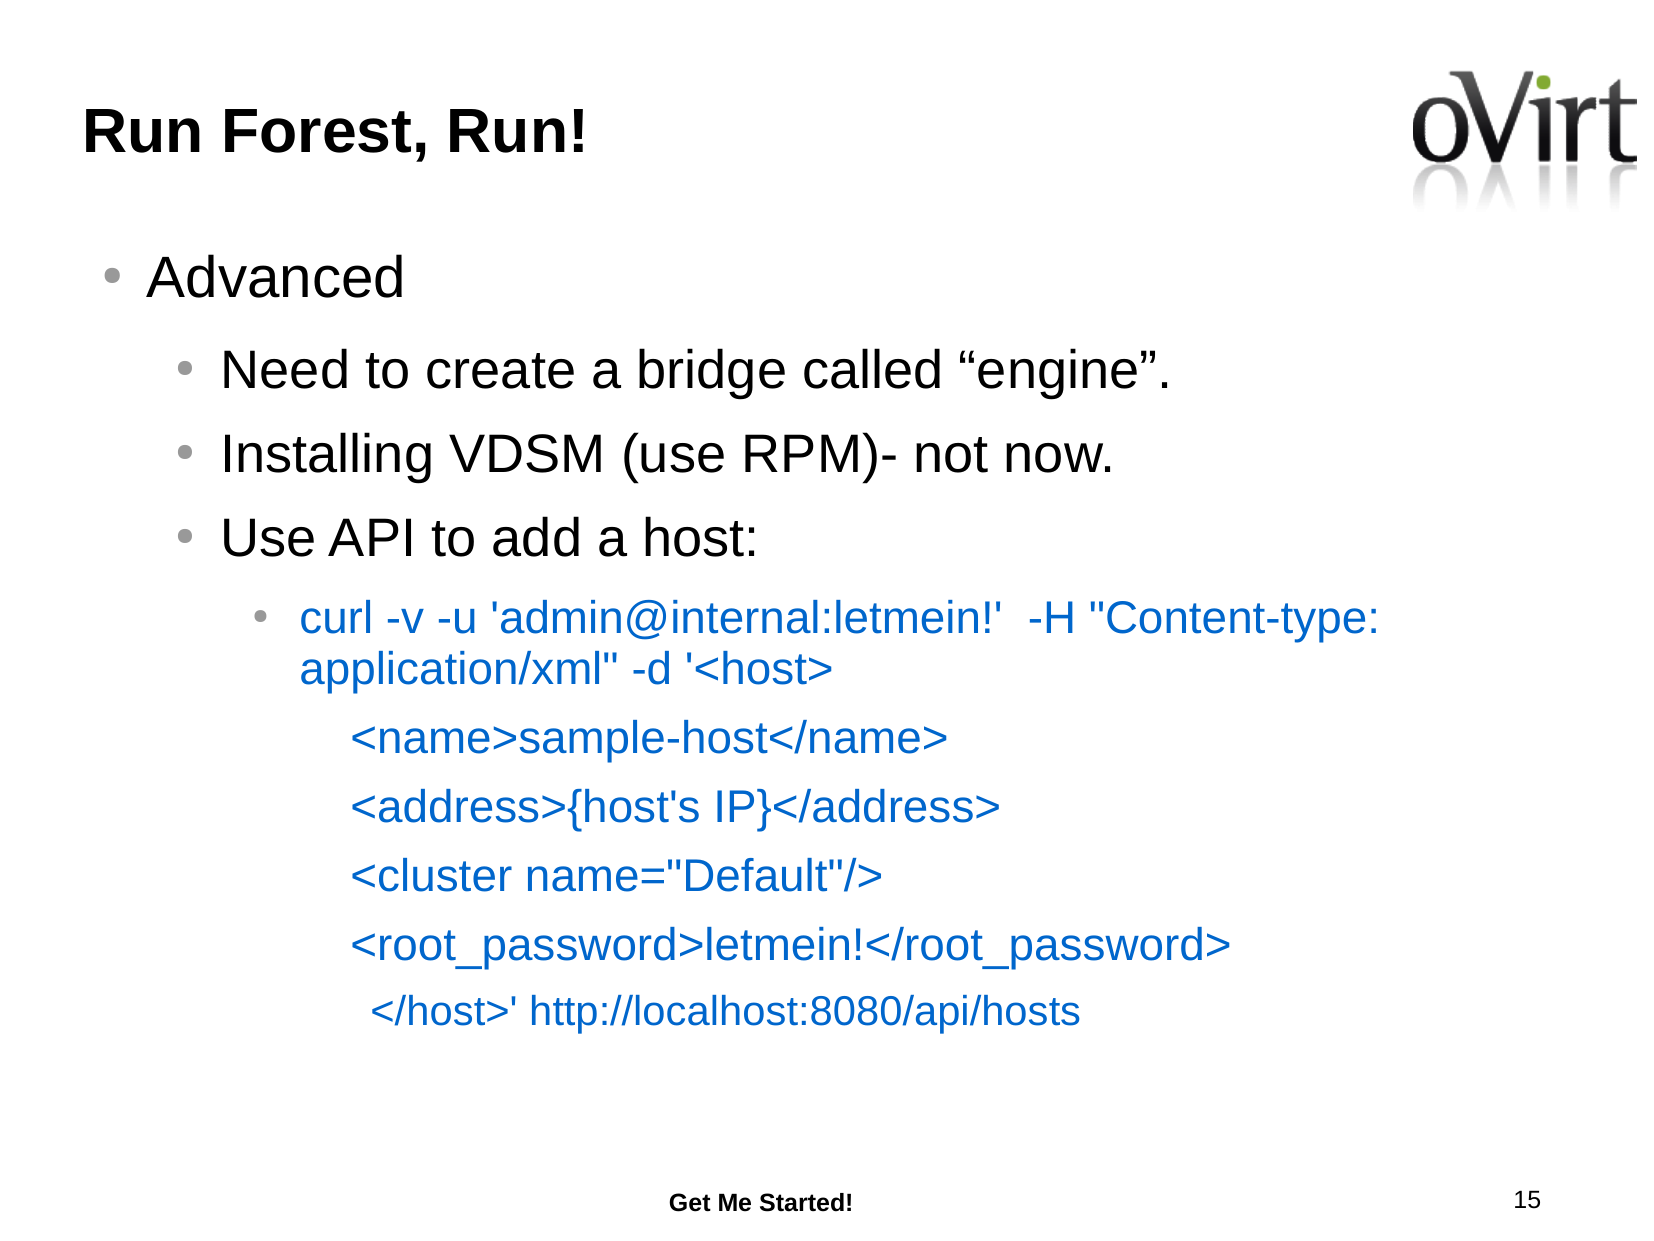

# Run Forest, Run!
Advanced
Need to create a bridge called “engine”.
Installing VDSM (use RPM)- not now.
Use API to add a host:
curl -v -u 'admin@internal:letmein!' -H "Content-type: application/xml" -d '<host>
 <name>sample-host</name>
 <address>{host's IP}</address>
 <cluster name="Default"/>
 <root_password>letmein!</root_password>
</host>' http://localhost:8080/api/hosts